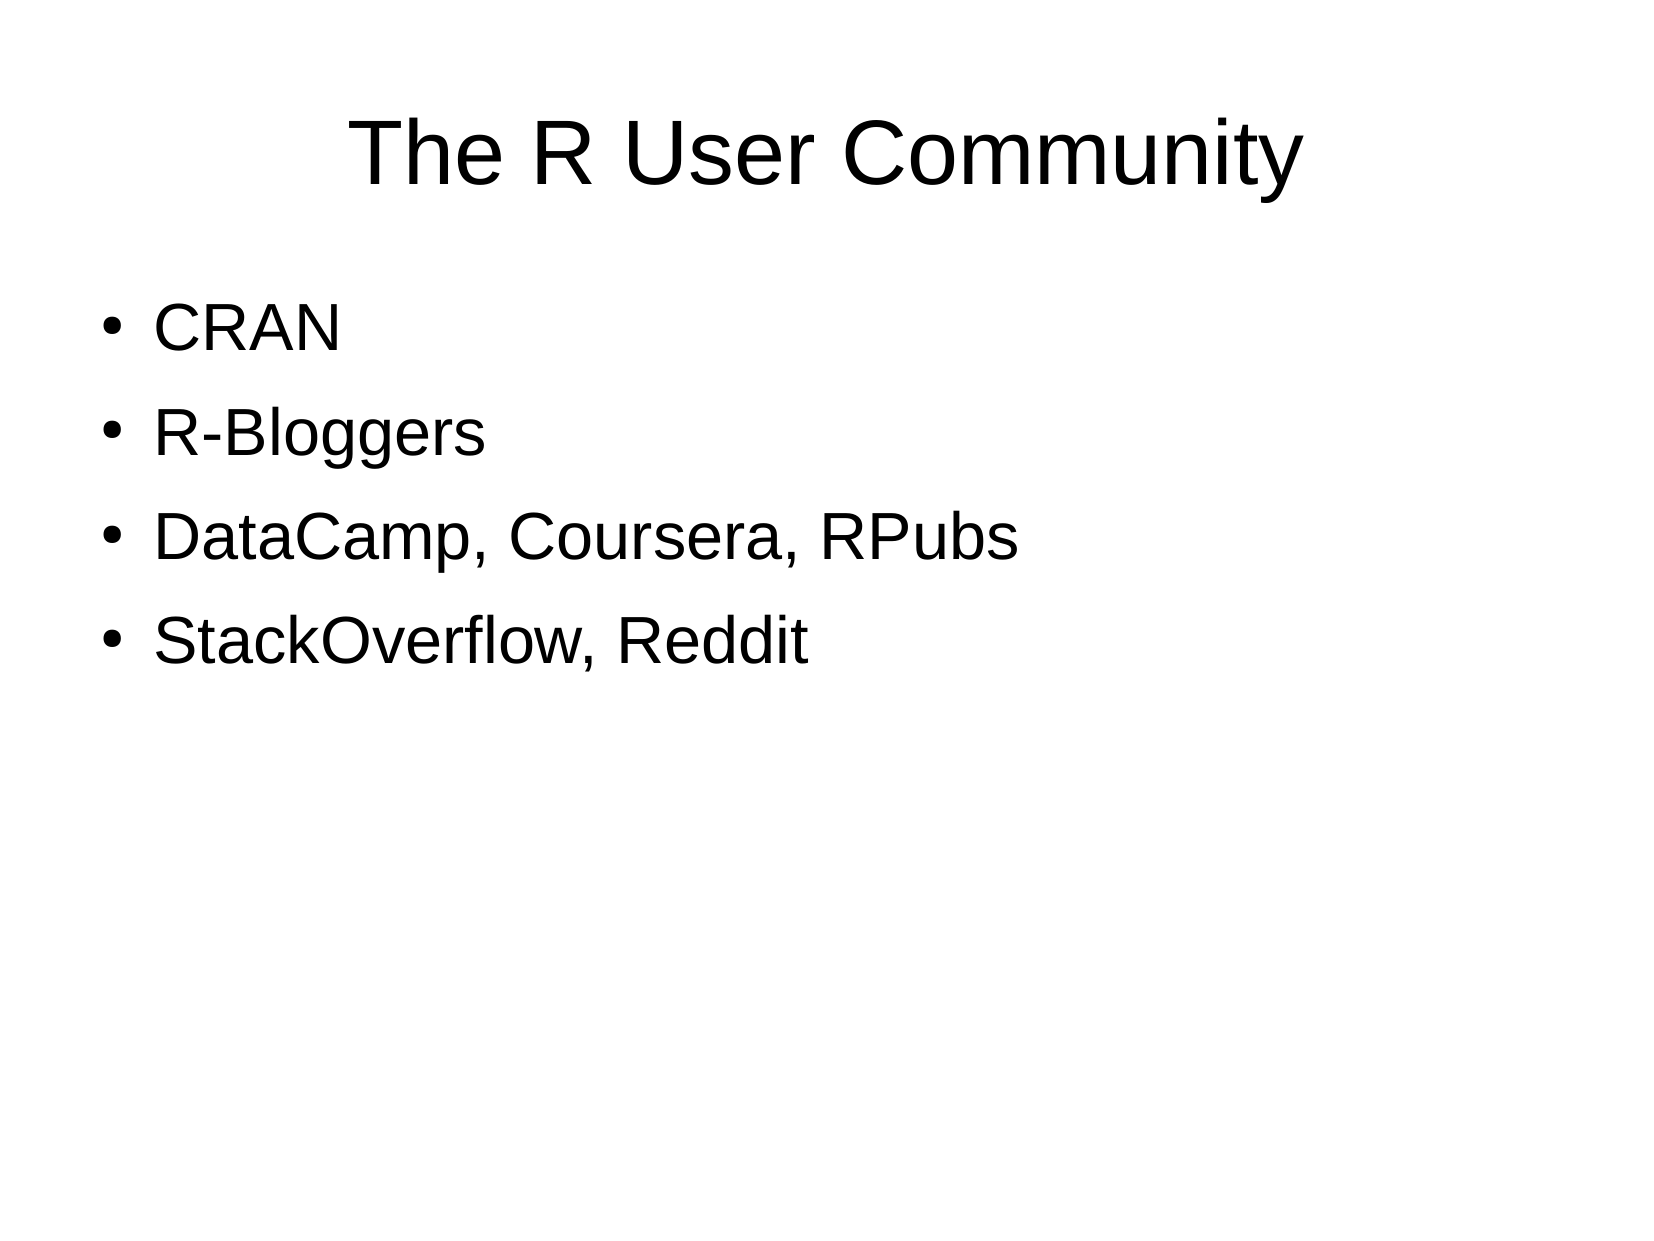

# The R User Community
CRAN
R-Bloggers
DataCamp, Coursera, RPubs
StackOverflow, Reddit